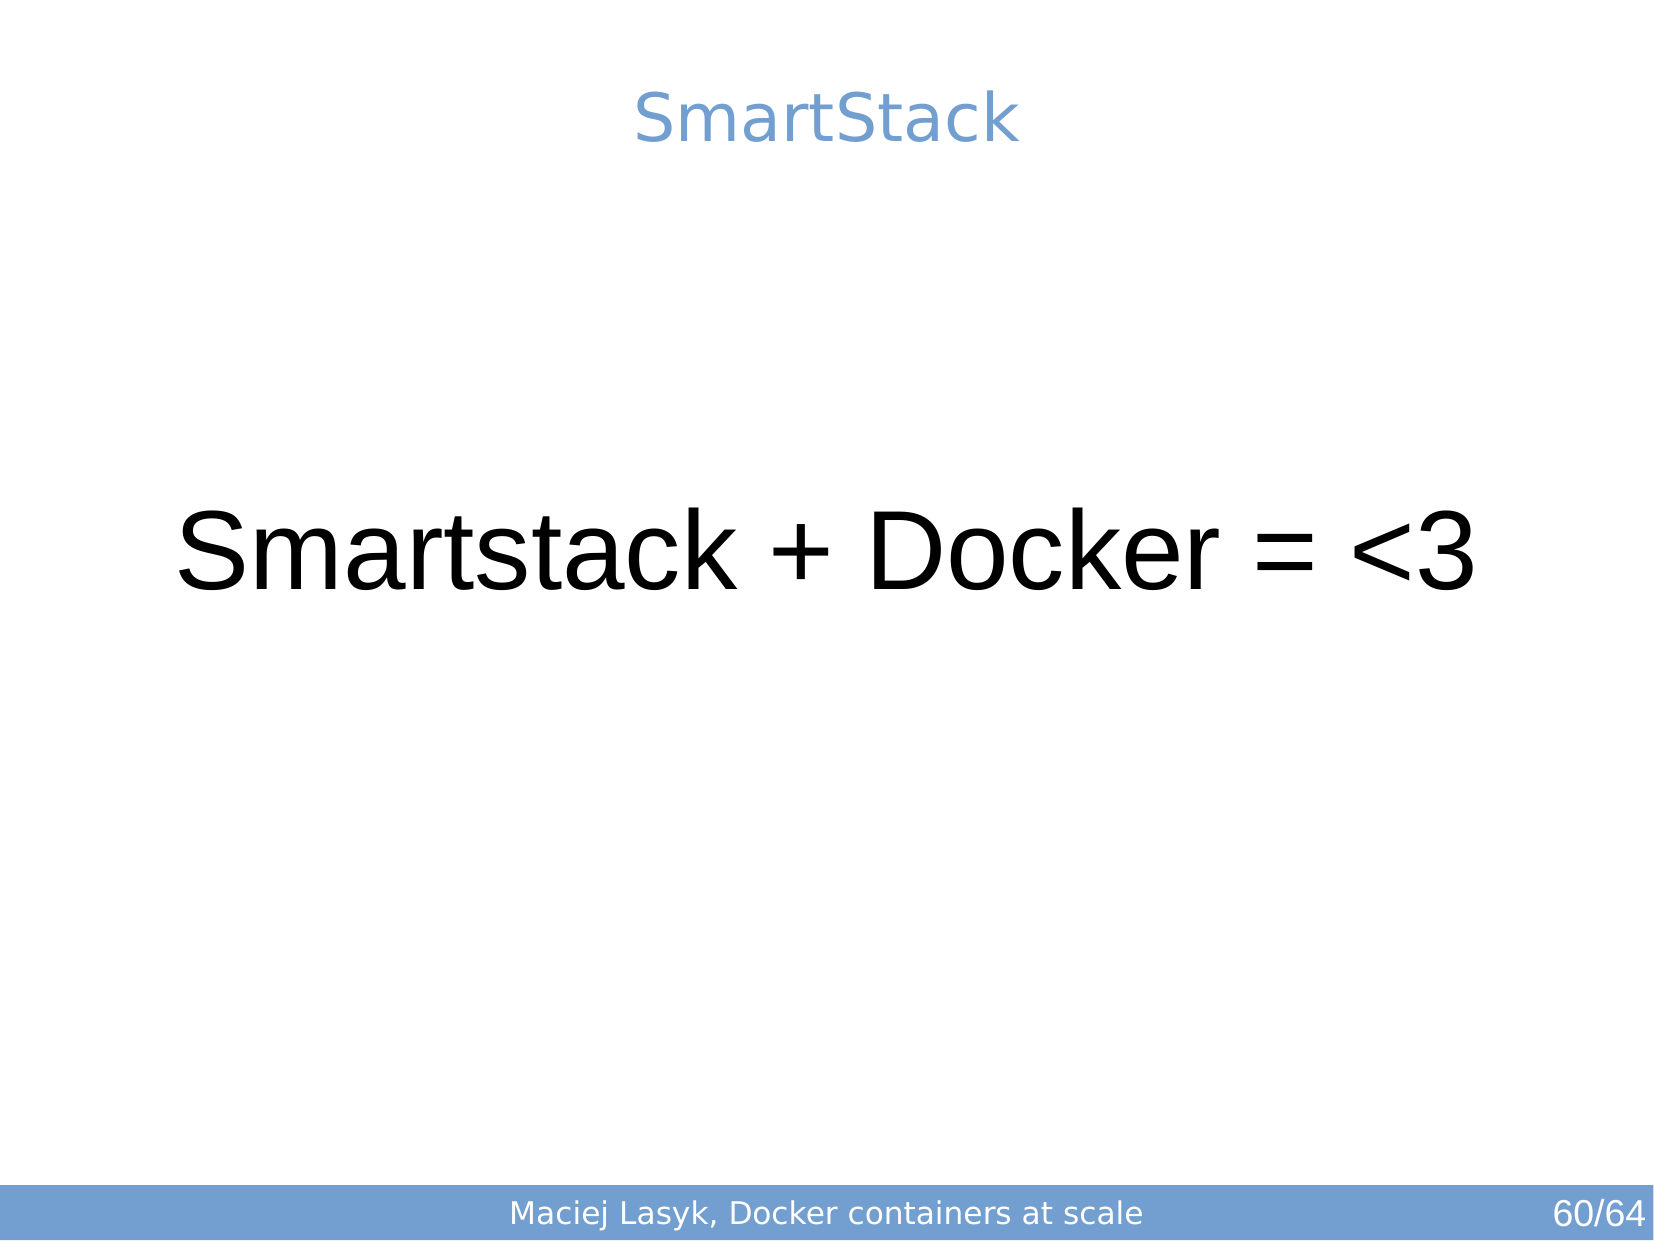

SmartStack
Smartstack + Docker = <3
 60/64
Maciej Lasyk, Docker containers at scale